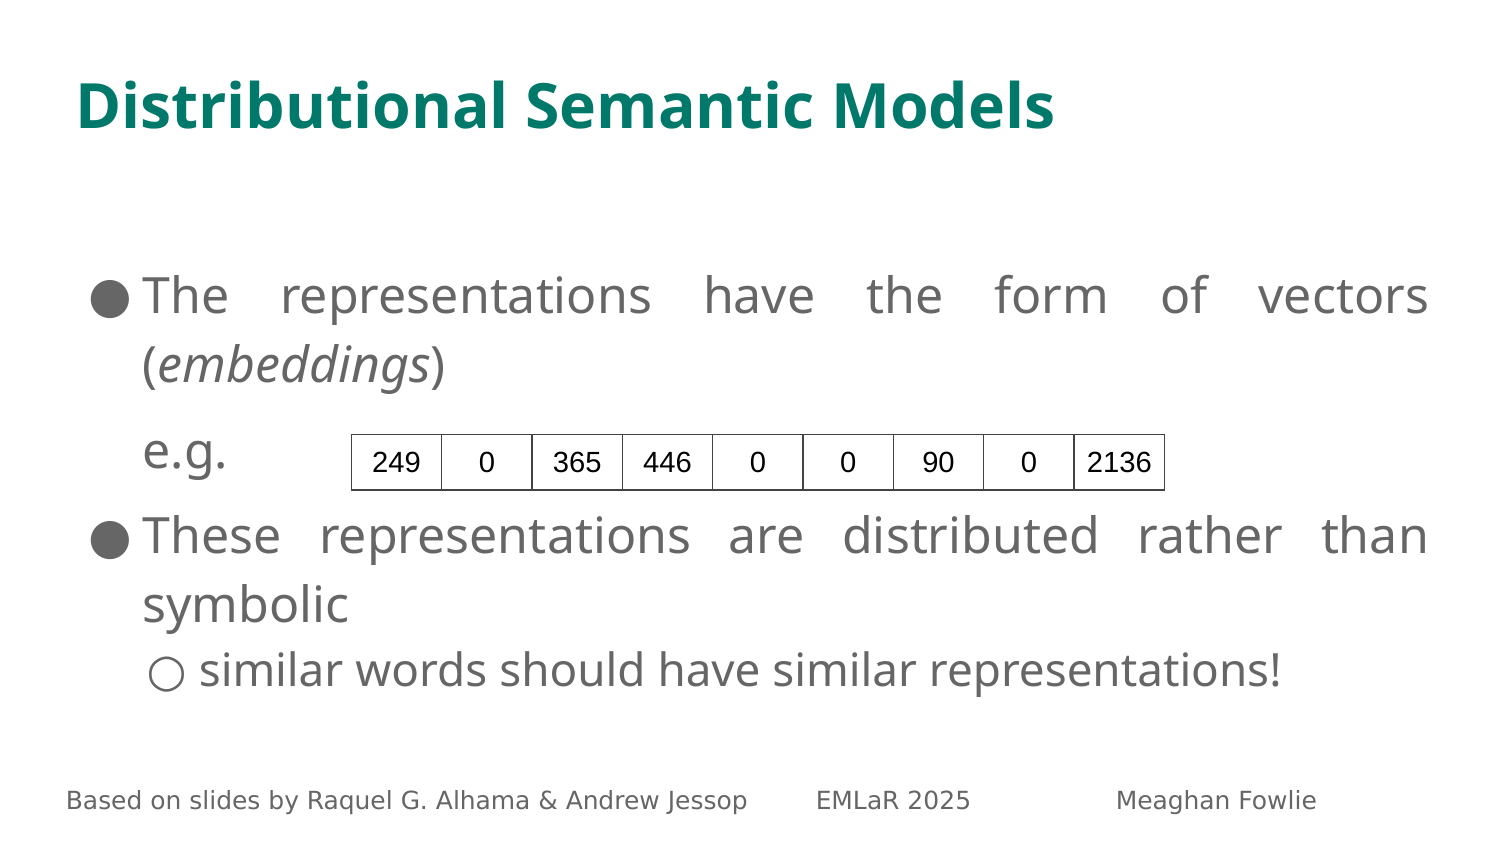

# Distributional Semantic Models
The representations have the form of vectors (embeddings)
e.g.
These representations are distributed rather than symbolic
similar words should have similar representations!
| 249 | 0 | 365 | 446 | 0 | 0 | 90 | 0 | 2136 |
| --- | --- | --- | --- | --- | --- | --- | --- | --- |